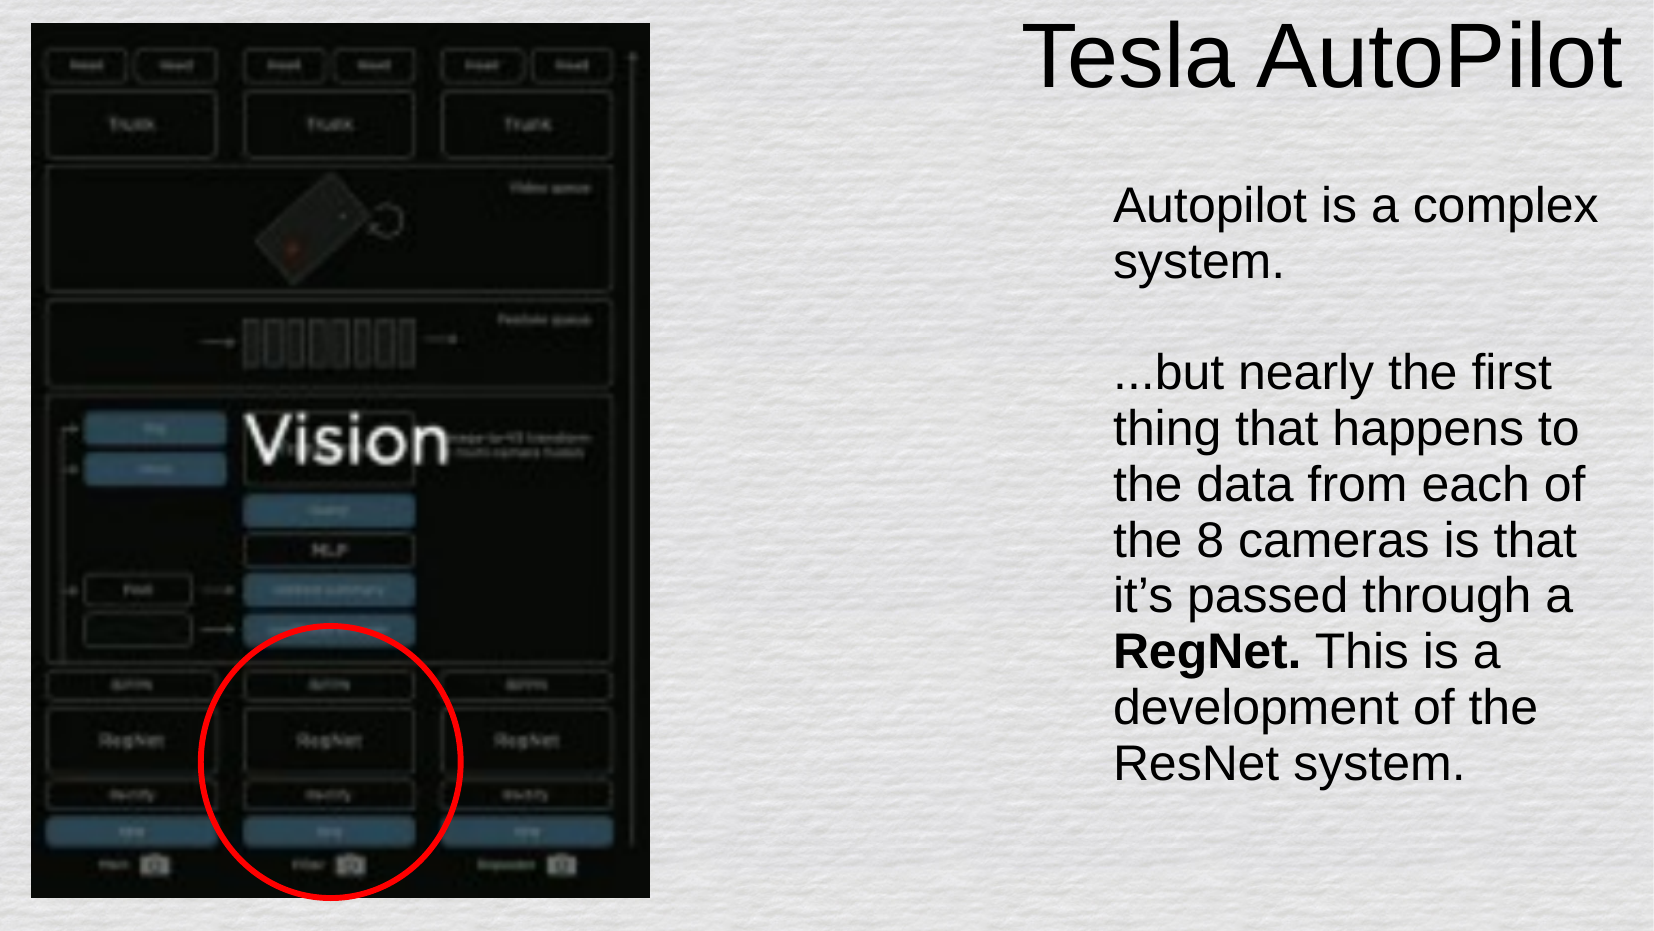

# Tesla AutoPilot
Autopilot is a complex system.
...but nearly the first thing that happens to the data from each of the 8 cameras is that it’s passed through a RegNet. This is a development of the ResNet system.